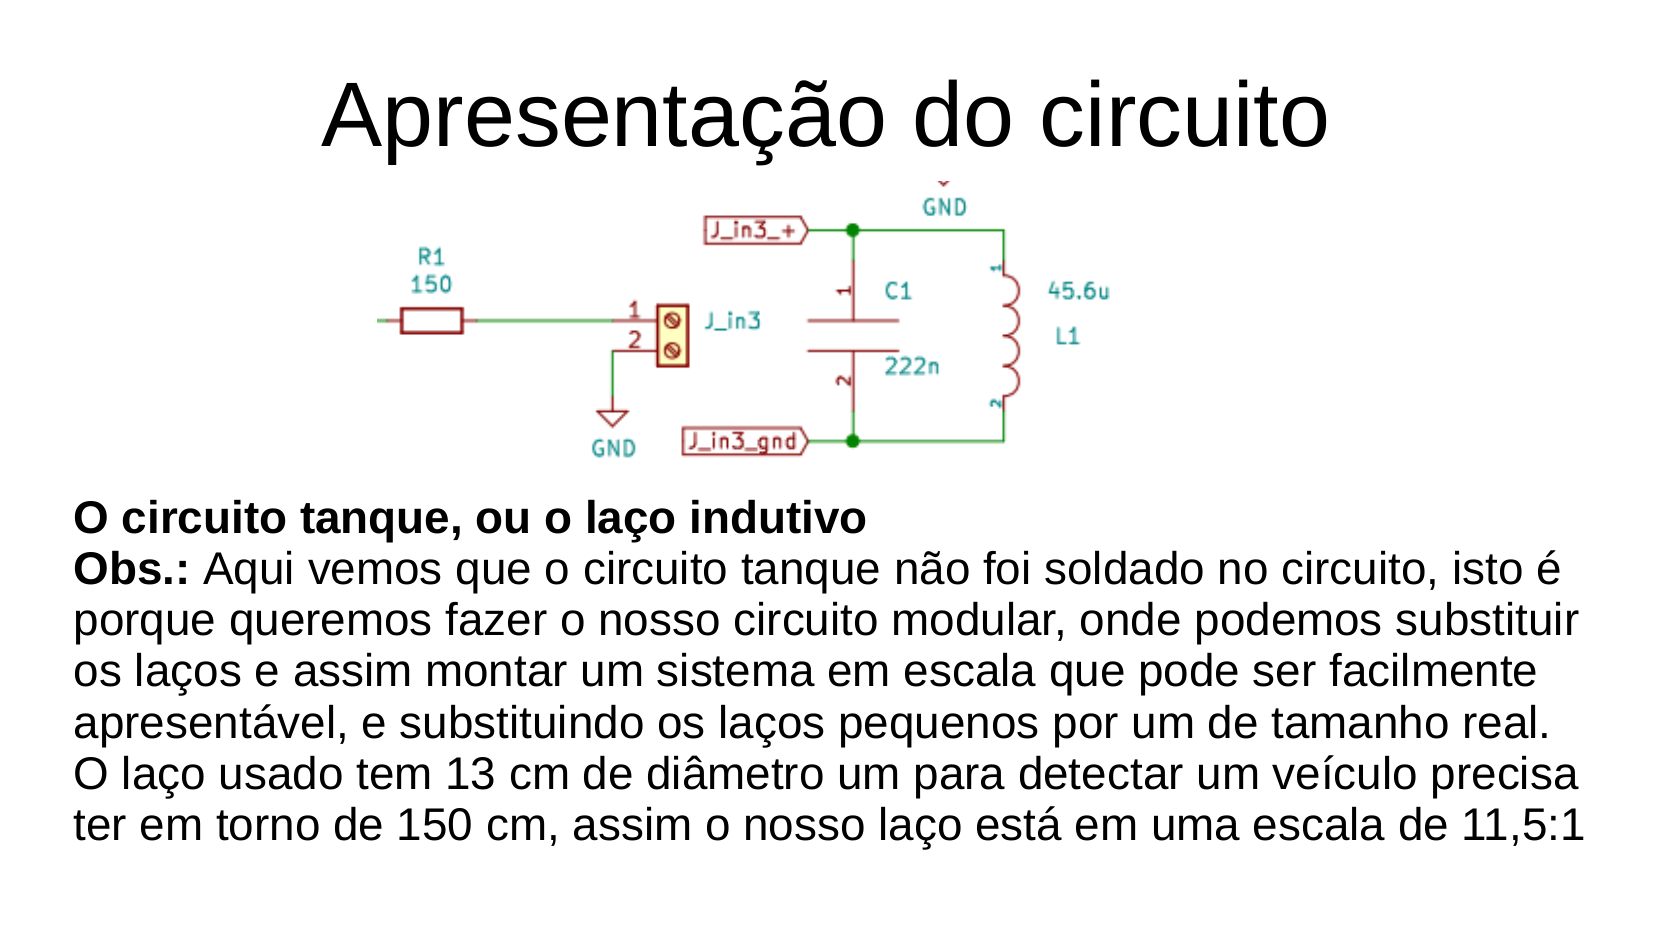

# Apresentação do circuito
O circuito tanque, ou o laço indutivo
Obs.: Aqui vemos que o circuito tanque não foi soldado no circuito, isto é porque queremos fazer o nosso circuito modular, onde podemos substituir os laços e assim montar um sistema em escala que pode ser facilmente apresentável, e substituindo os laços pequenos por um de tamanho real.
O laço usado tem 13 cm de diâmetro um para detectar um veículo precisa ter em torno de 150 cm, assim o nosso laço está em uma escala de 11,5:1